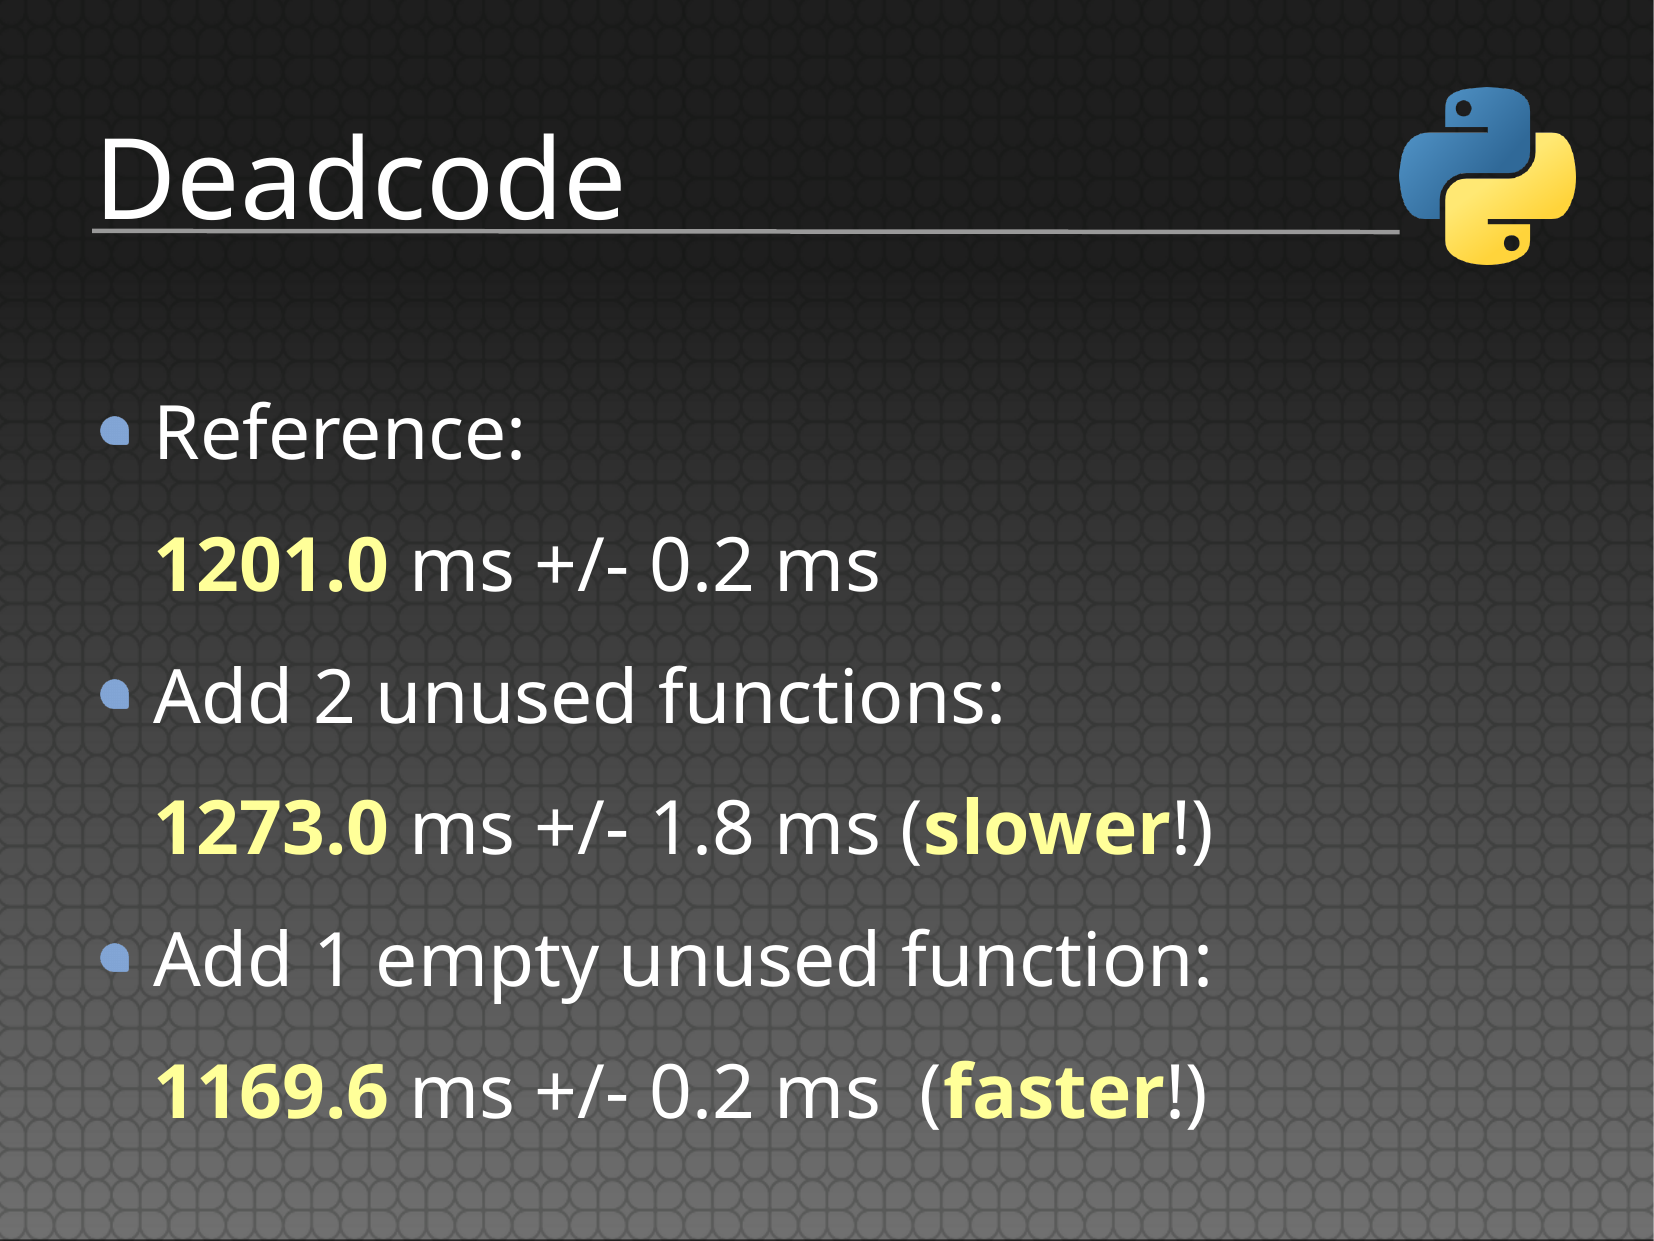

Deadcode
# Reference:
1201.0 ms +/- 0.2 ms
Add 2 unused functions:
1273.0 ms +/- 1.8 ms (slower!)
Add 1 empty unused function:
1169.6 ms +/- 0.2 ms (faster!)